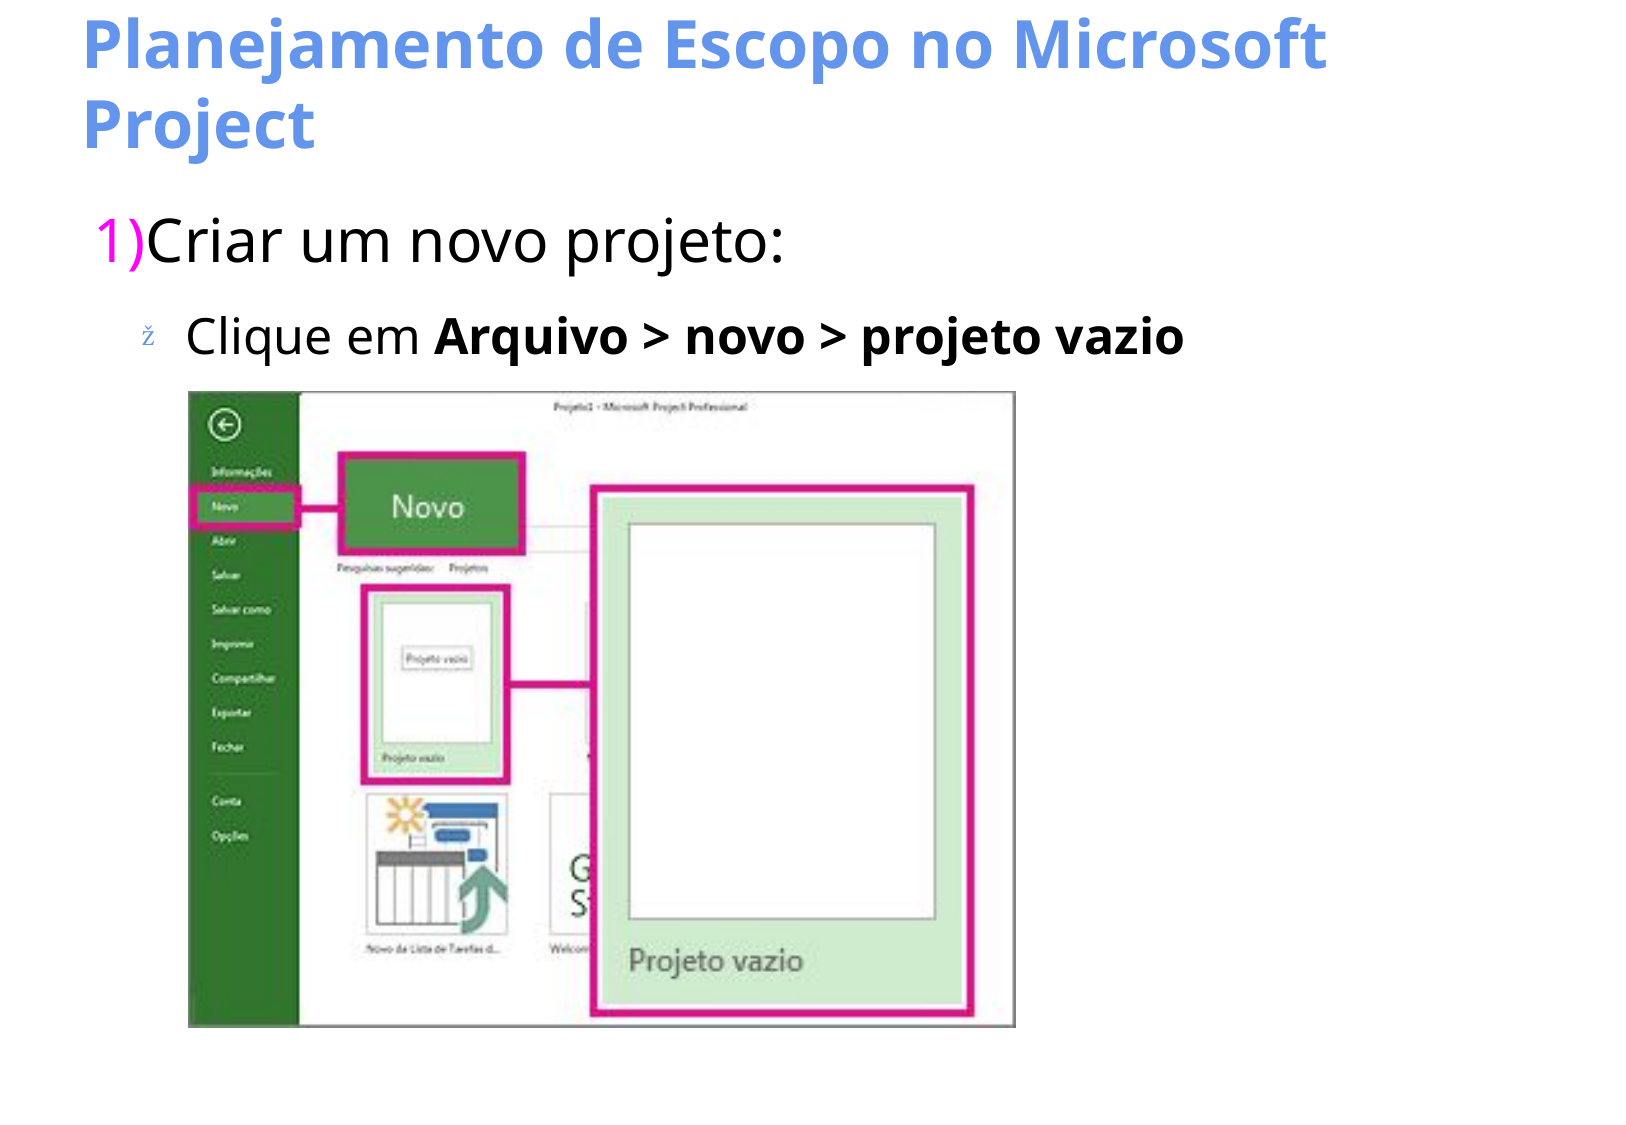

# Planejamento de Escopo no Microsoft Project
Criar um novo projeto:
Clique em Arquivo > novo > projeto vazio